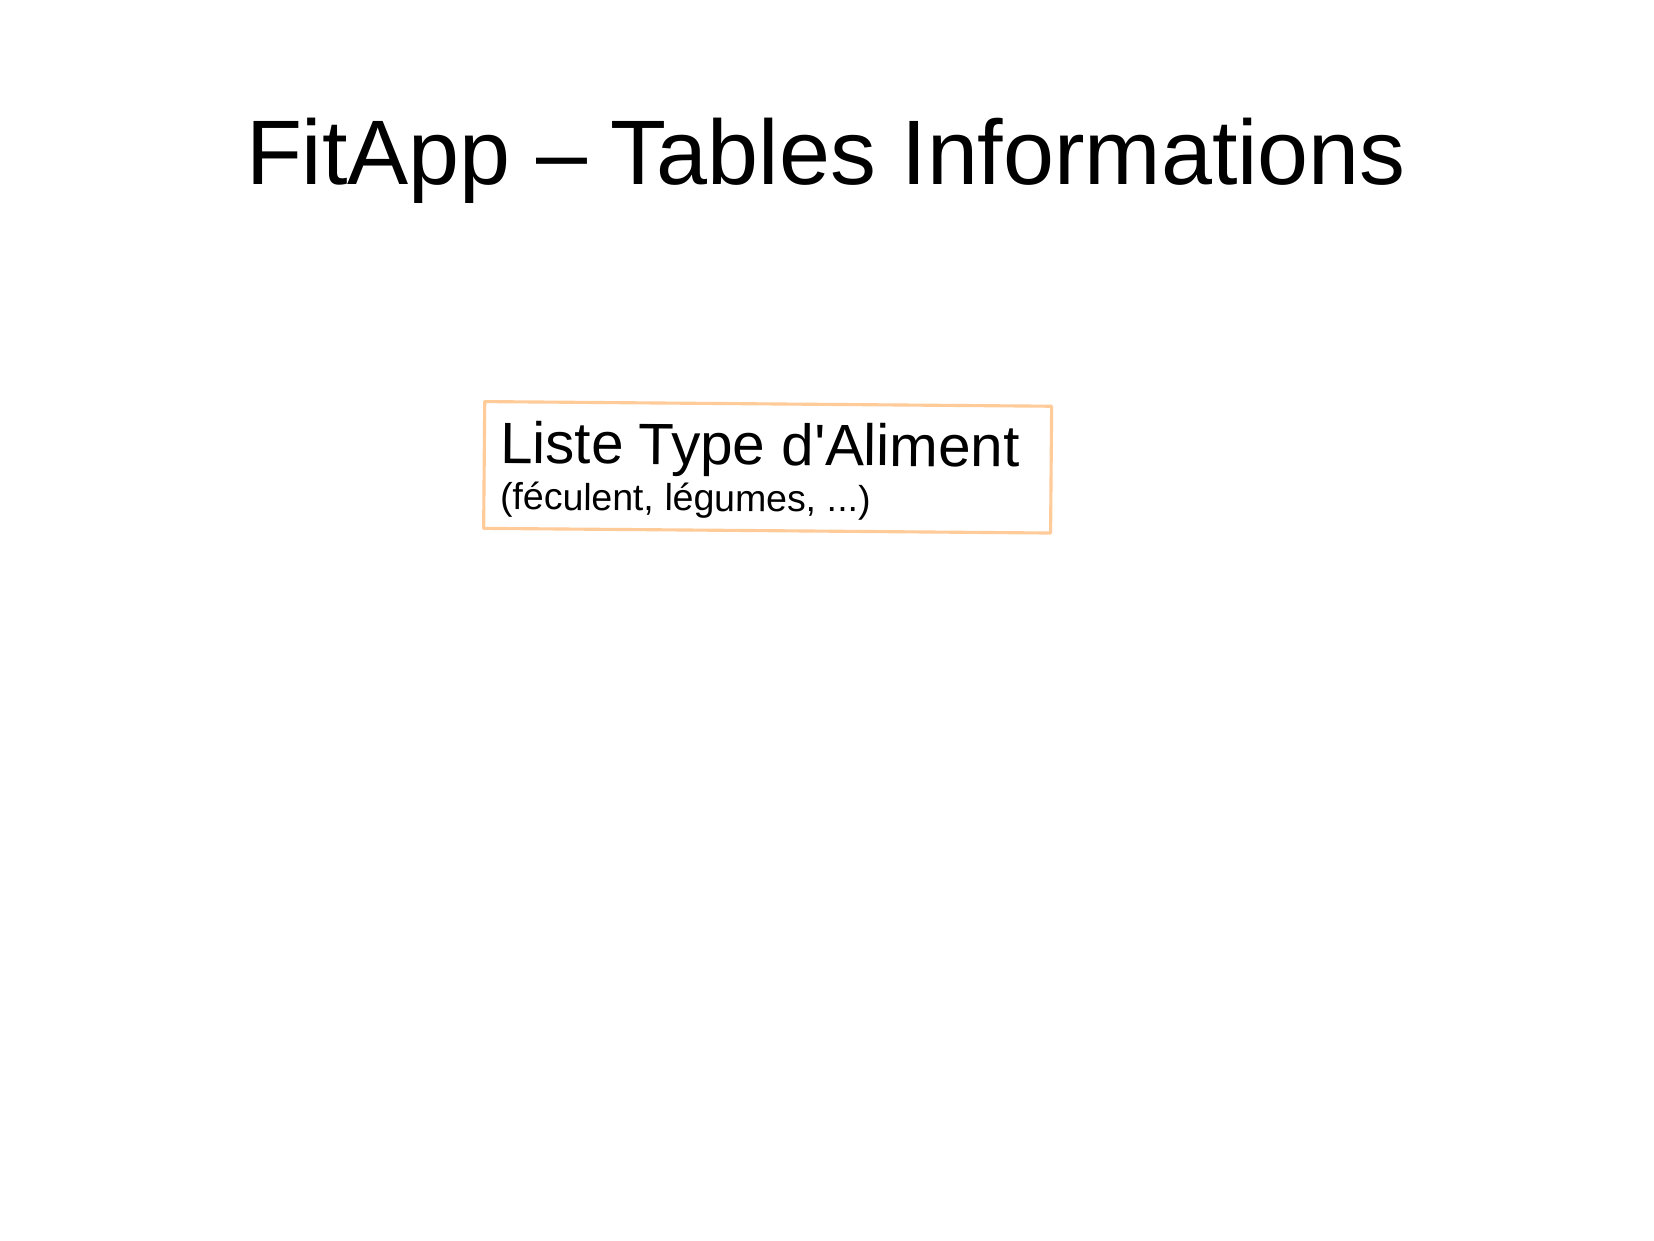

# FitApp – Tables Informations
Liste Type d'Aliment
(féculent, légumes, ...)